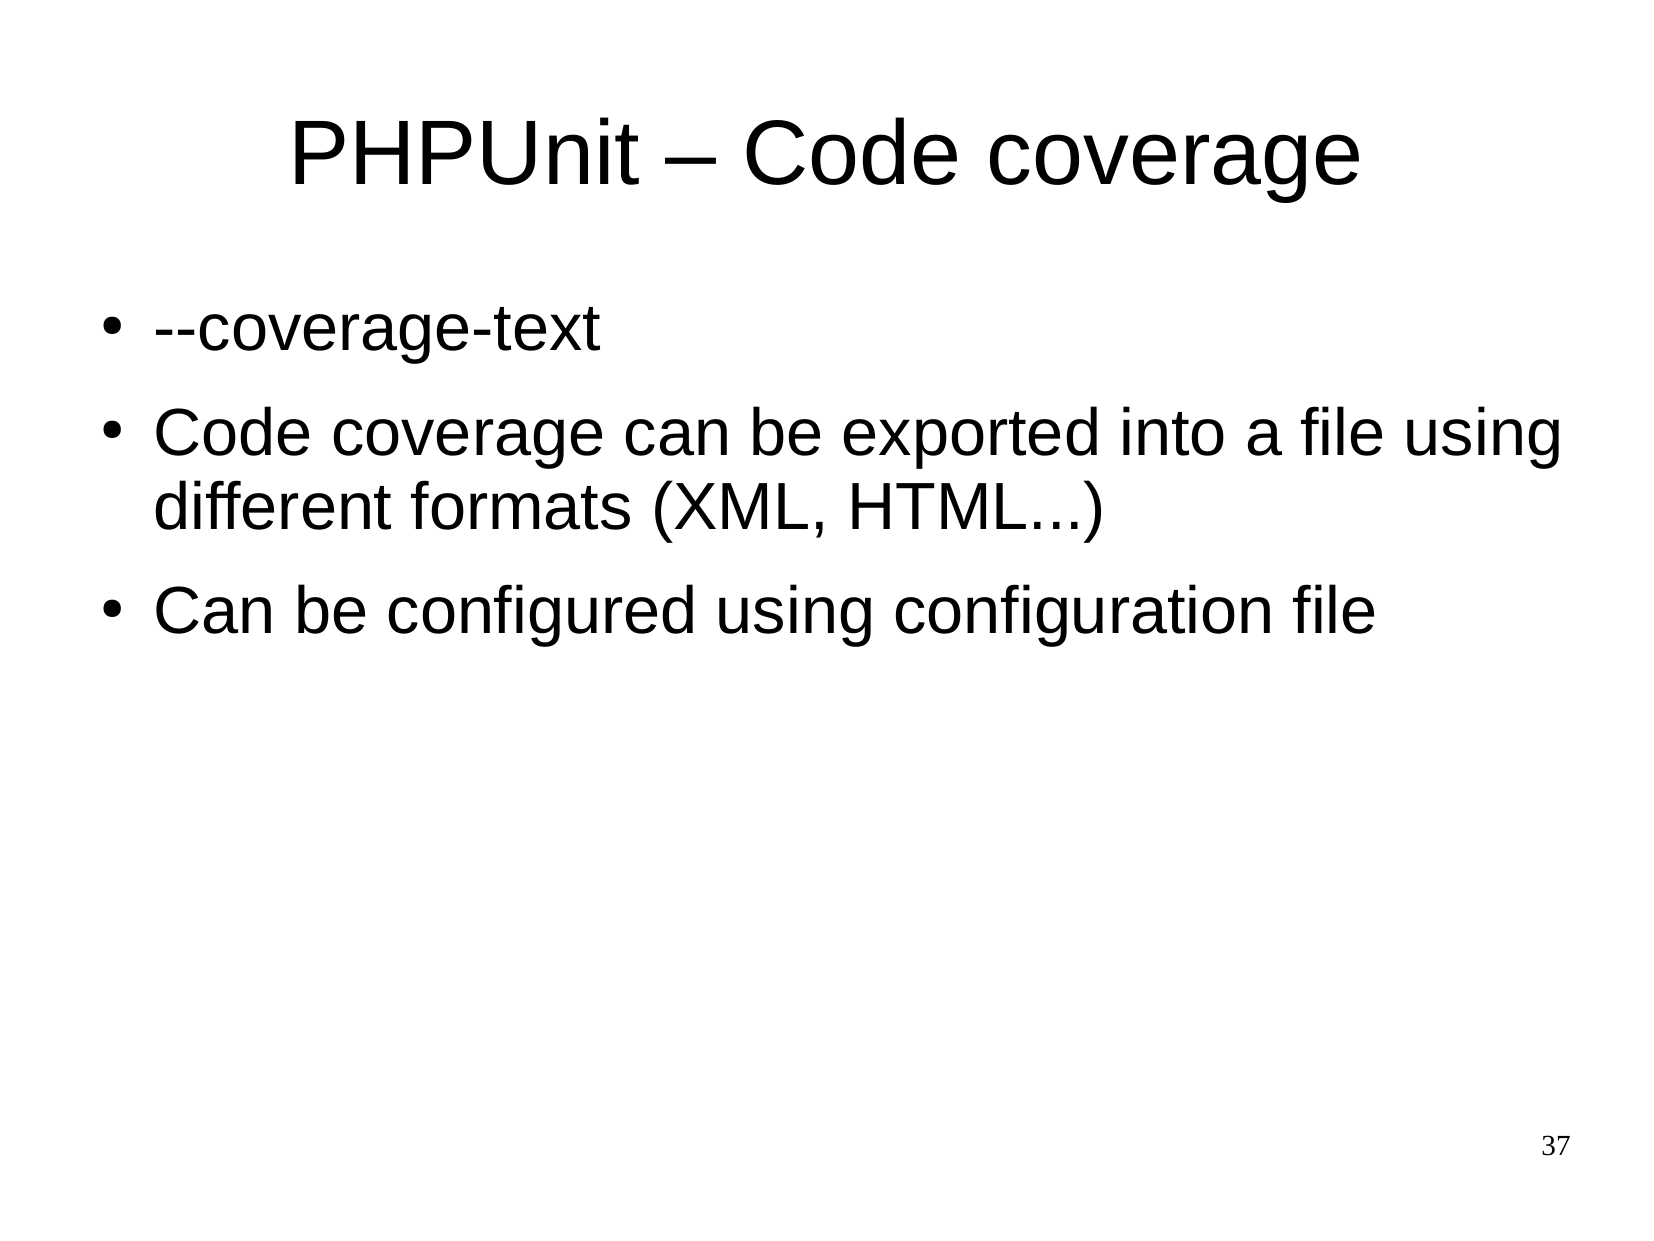

# PHPUnit – Code coverage
--coverage-text
Code coverage can be exported into a file using different formats (XML, HTML...)
Can be configured using configuration file
37